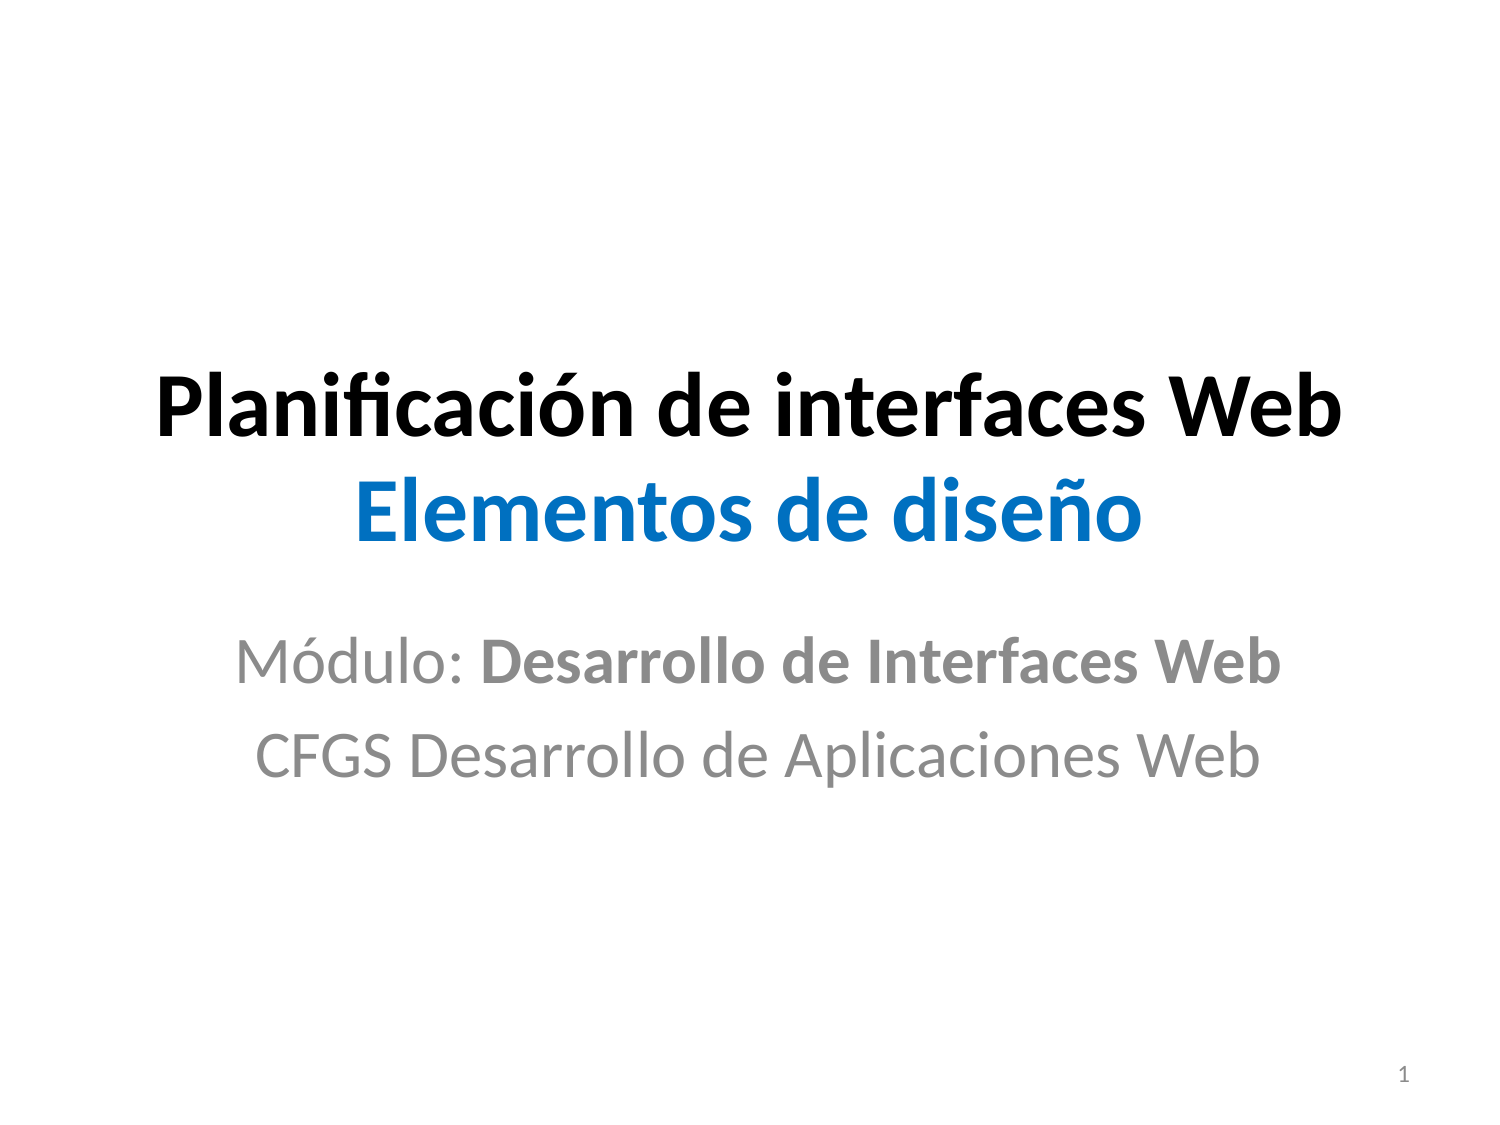

# Planificación de interfaces Web
Elementos de diseño
Módulo: Desarrollo de Interfaces Web
CFGS Desarrollo de Aplicaciones Web